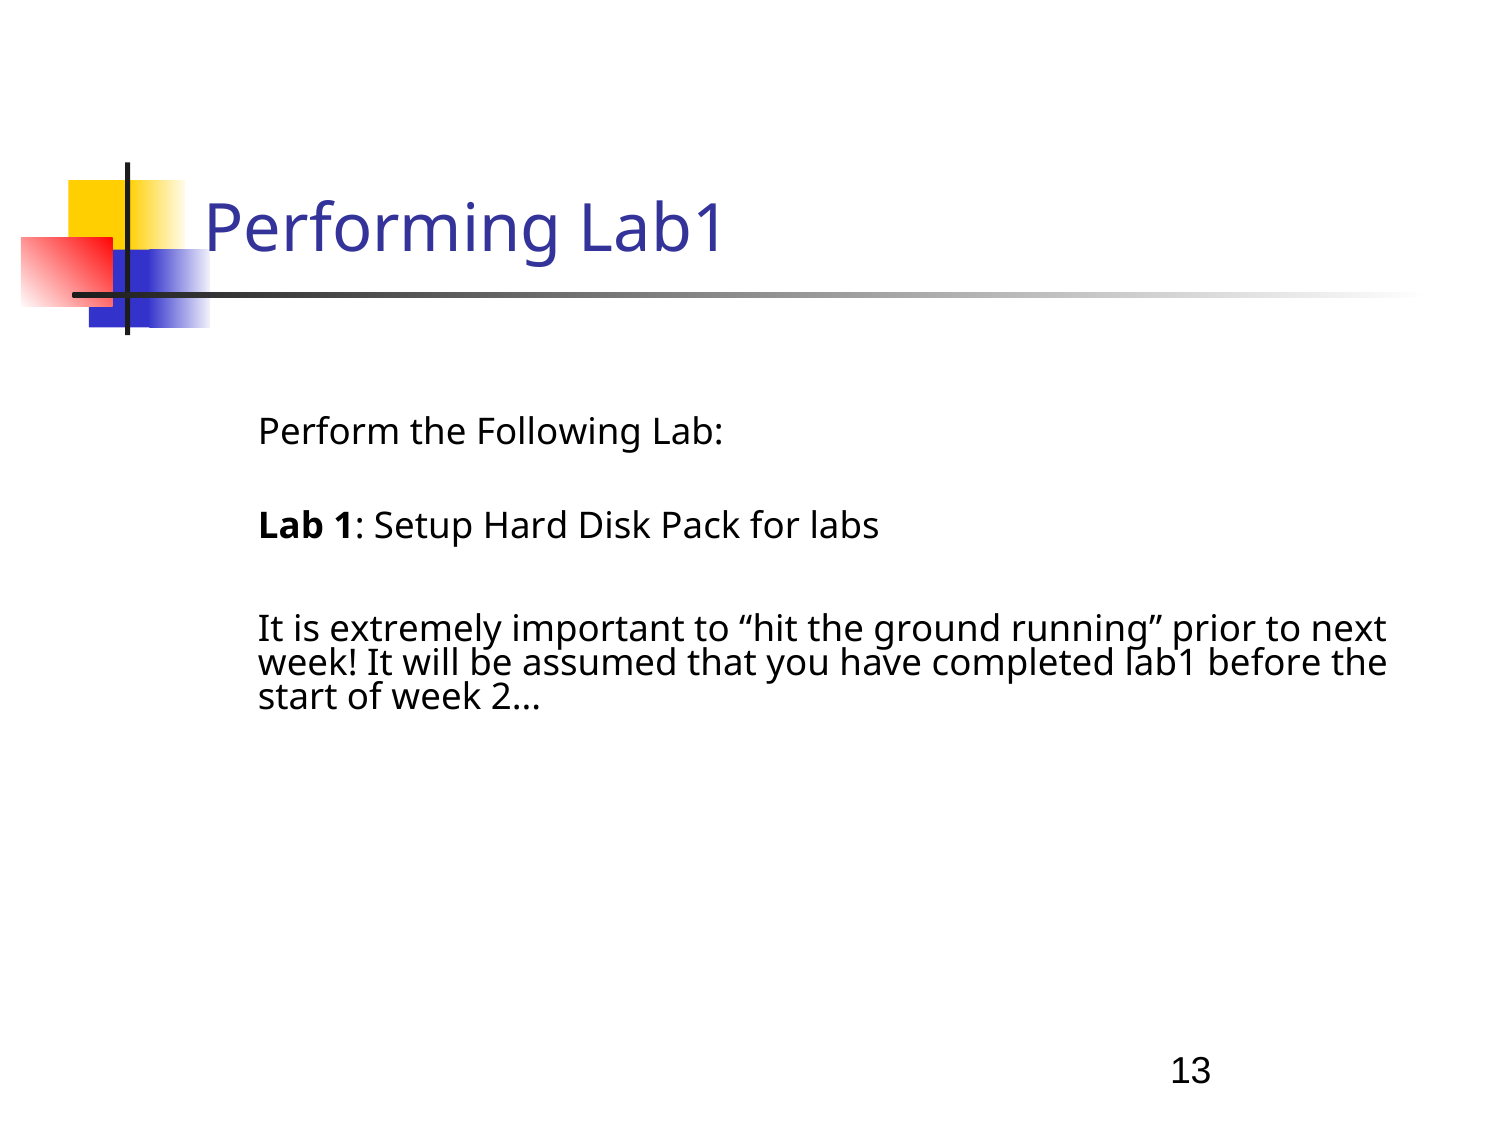

# Performing Lab1
Perform the Following Lab:
Lab 1: Setup Hard Disk Pack for labs
It is extremely important to “hit the ground running” prior to next week! It will be assumed that you have completed lab1 before the start of week 2...
13